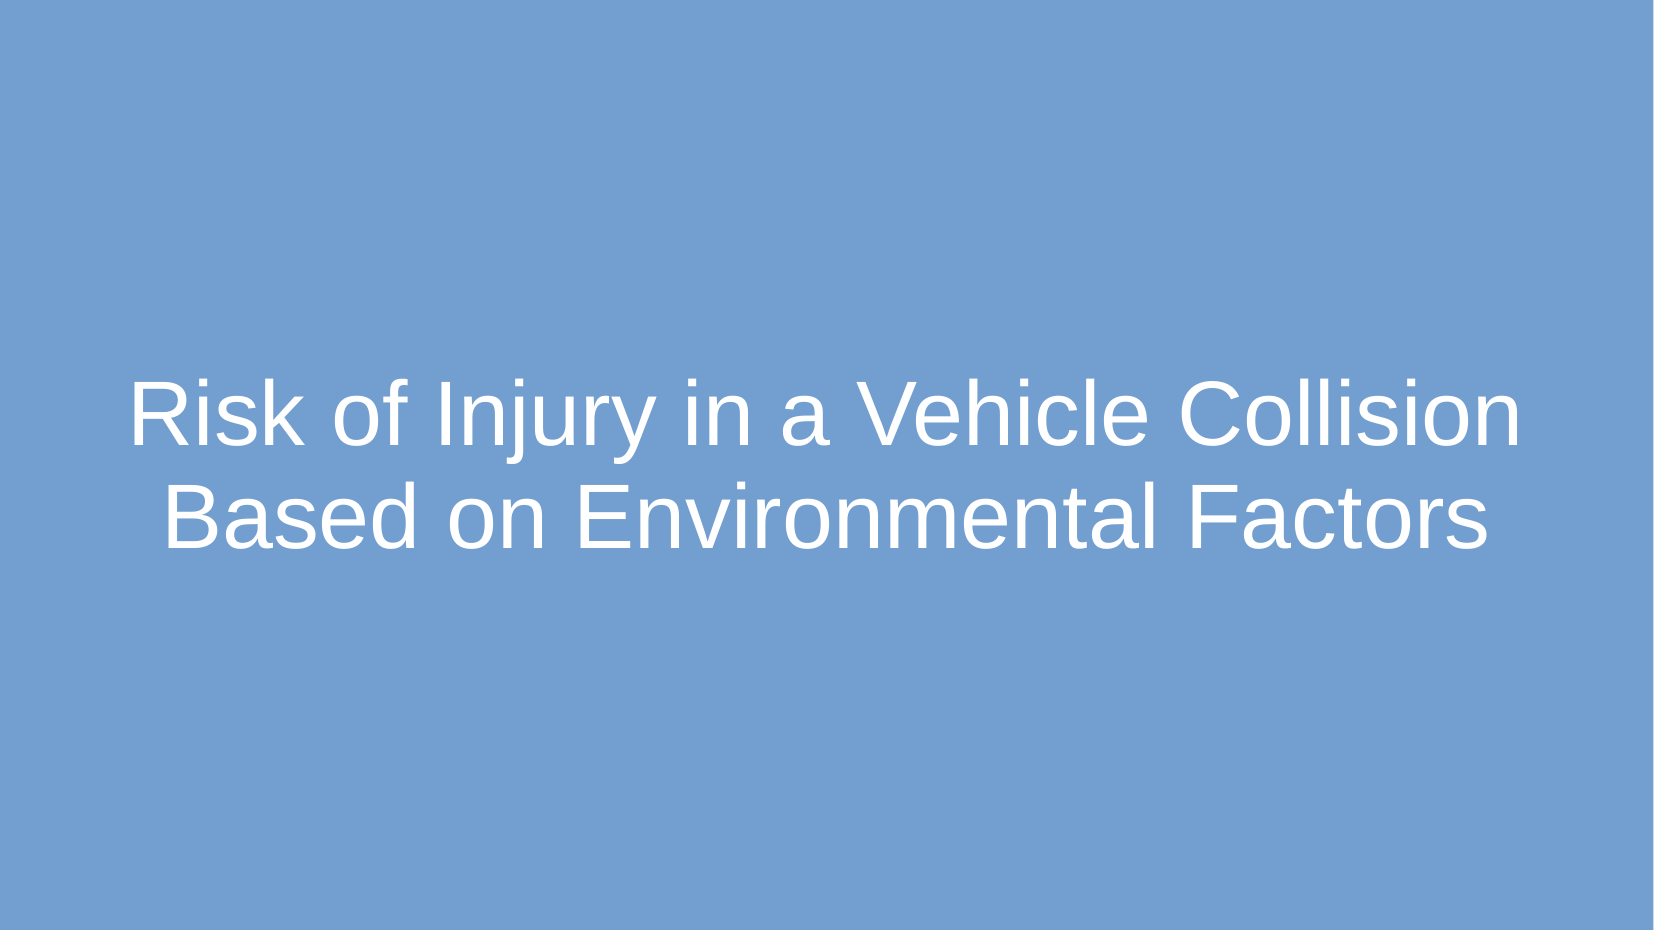

# Risk of Injury in a Vehicle Collision Based on Environmental Factors